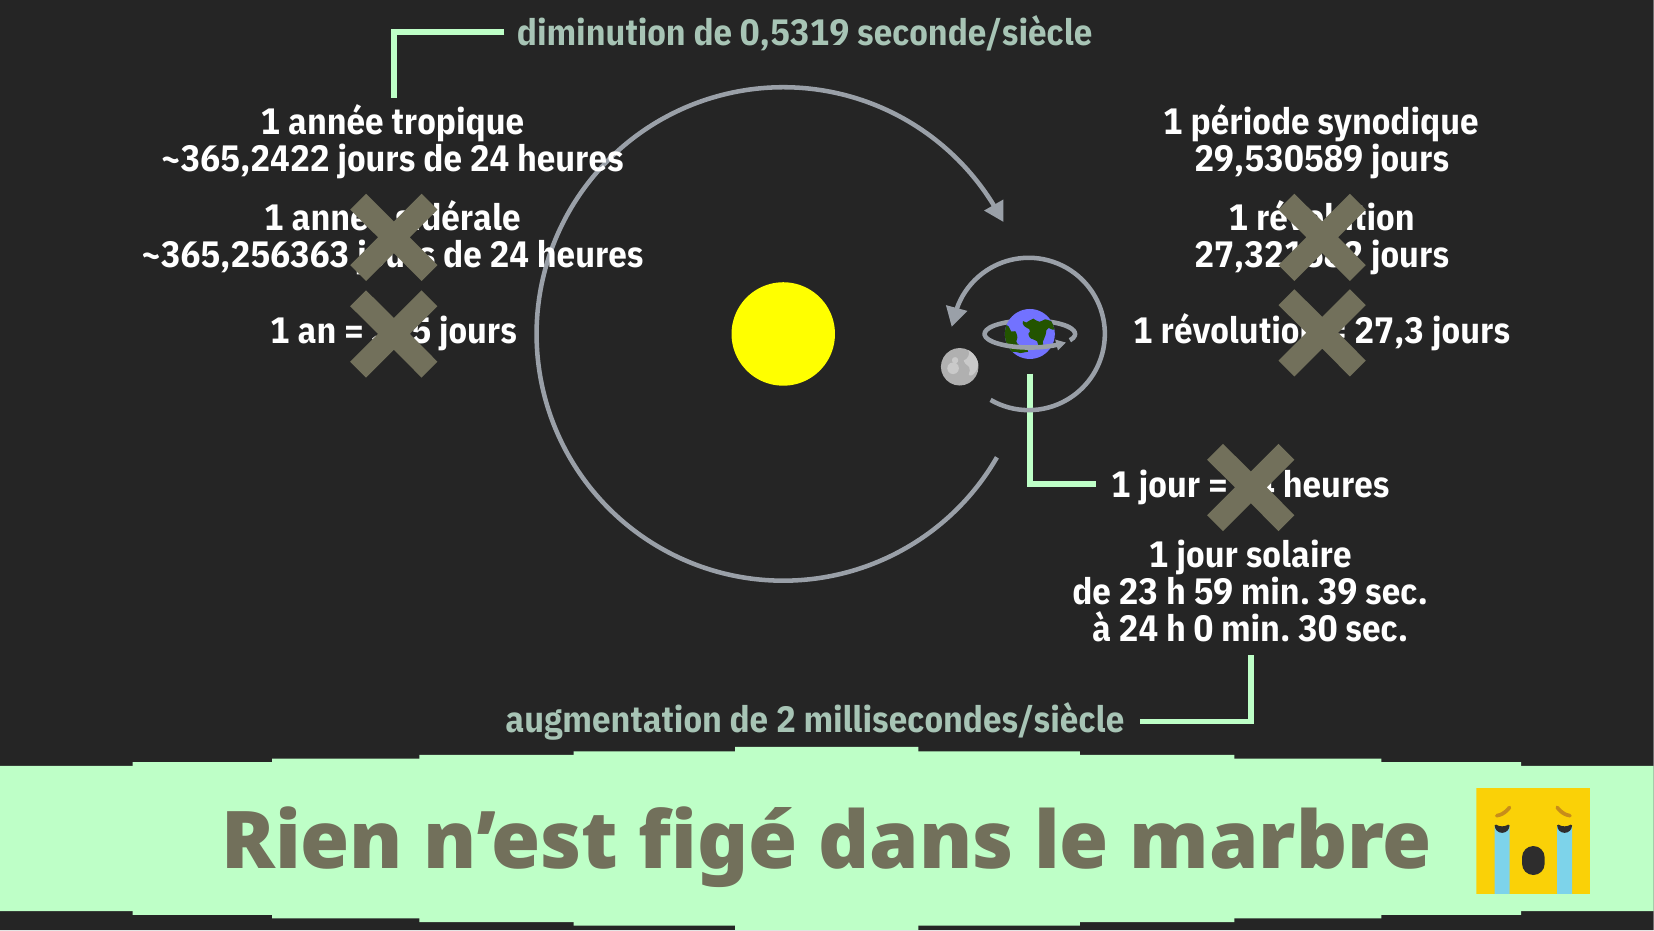

# Rien n’est figé dans le marbre